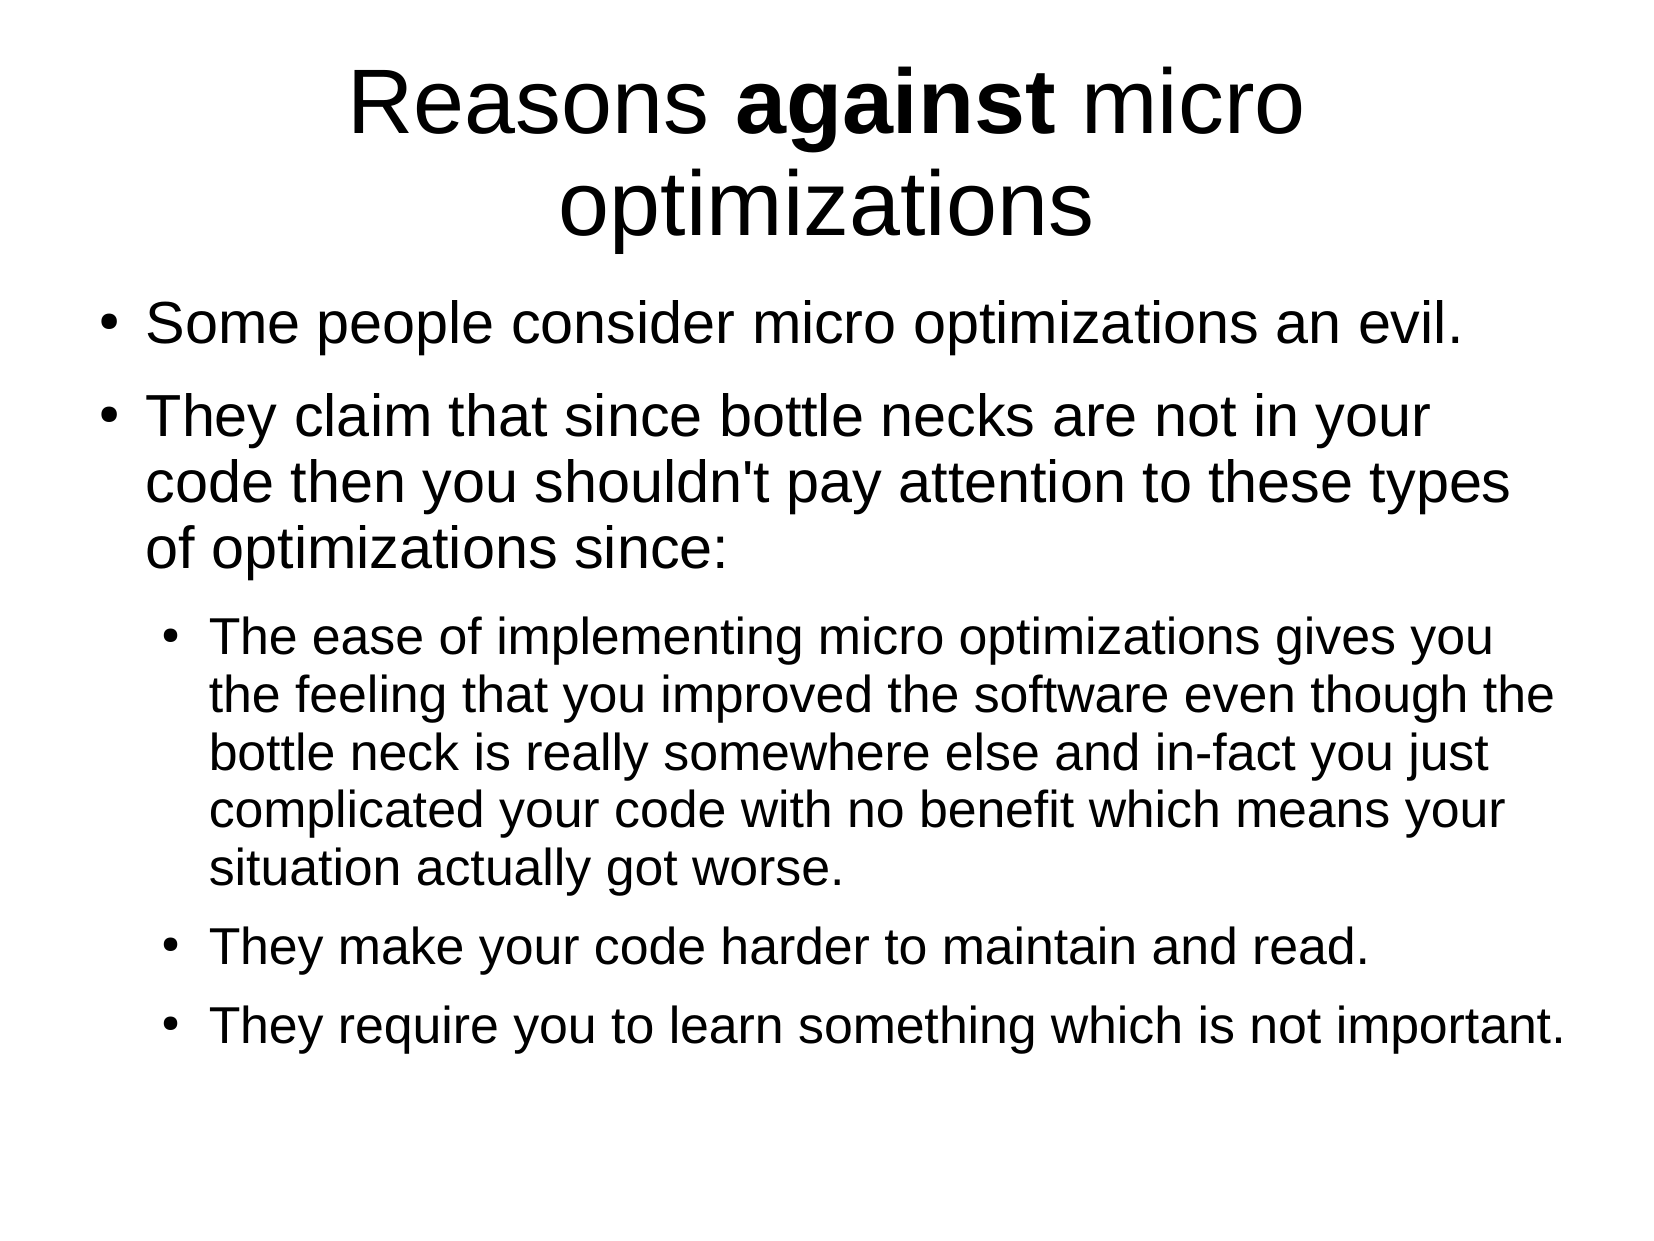

# Reasons against micro optimizations
Some people consider micro optimizations an evil.
They claim that since bottle necks are not in your code then you shouldn't pay attention to these types of optimizations since:
The ease of implementing micro optimizations gives you the feeling that you improved the software even though the bottle neck is really somewhere else and in-fact you just complicated your code with no benefit which means your situation actually got worse.
They make your code harder to maintain and read.
They require you to learn something which is not important.